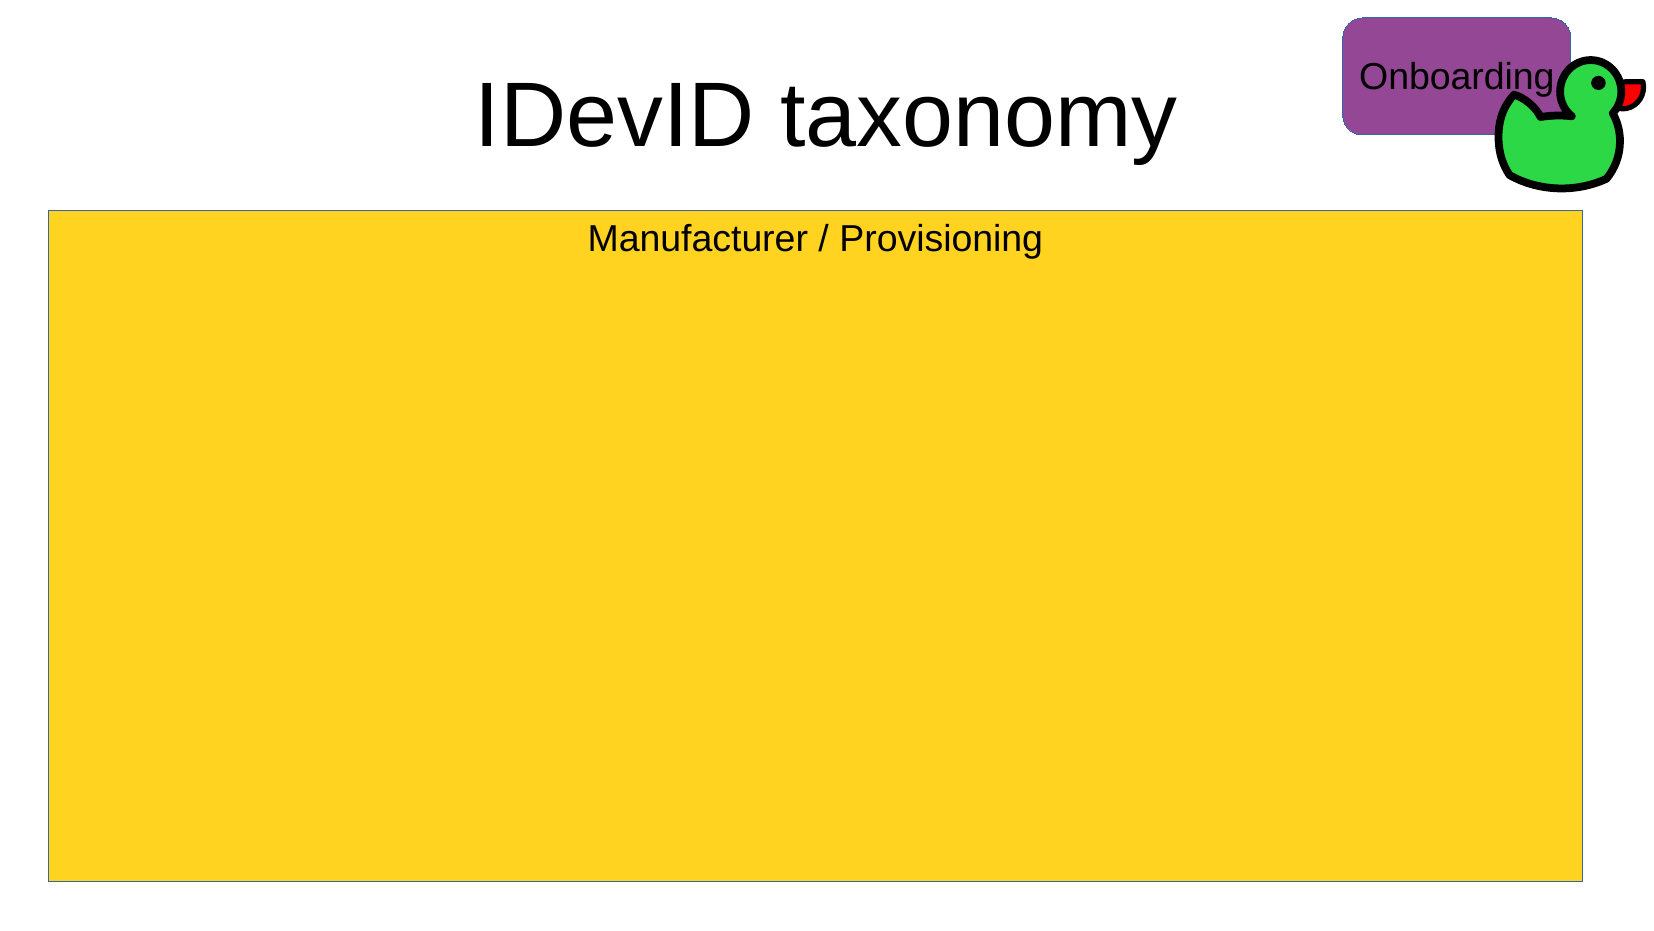

Onboarding
# IDevID taxonomy
Manufacturer / Provisioning